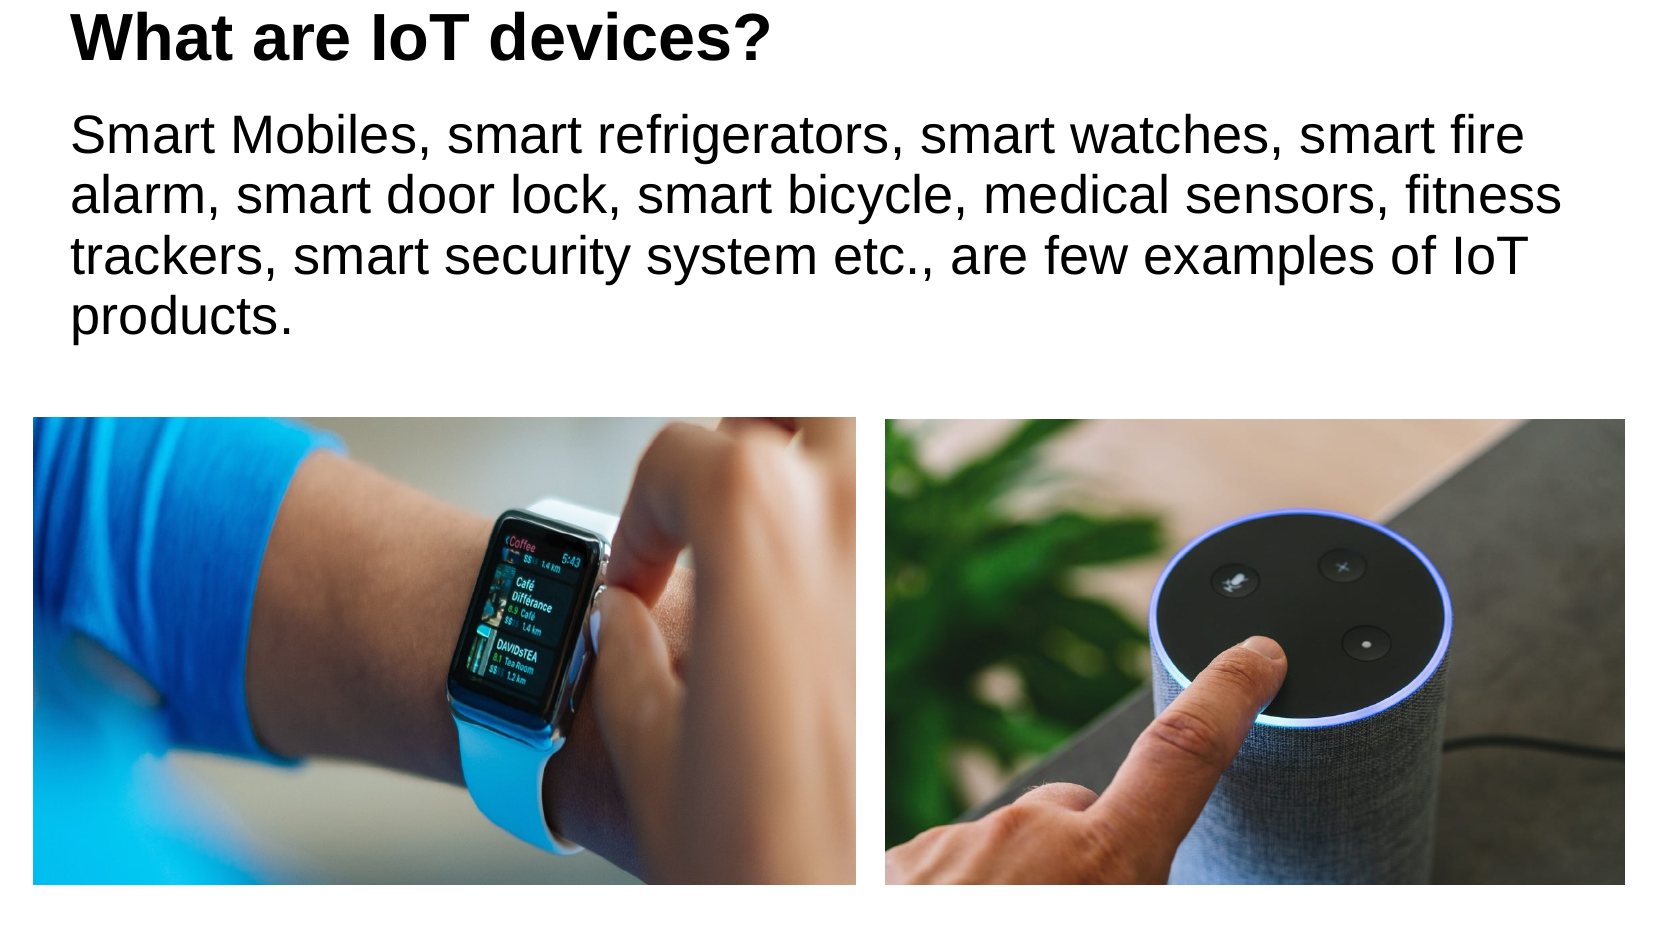

# What are IoT devices?
Smart Mobiles, smart refrigerators, smart watches, smart fire alarm, smart door lock, smart bicycle, medical sensors, fitness trackers, smart security system etc., are few examples of IoT products.